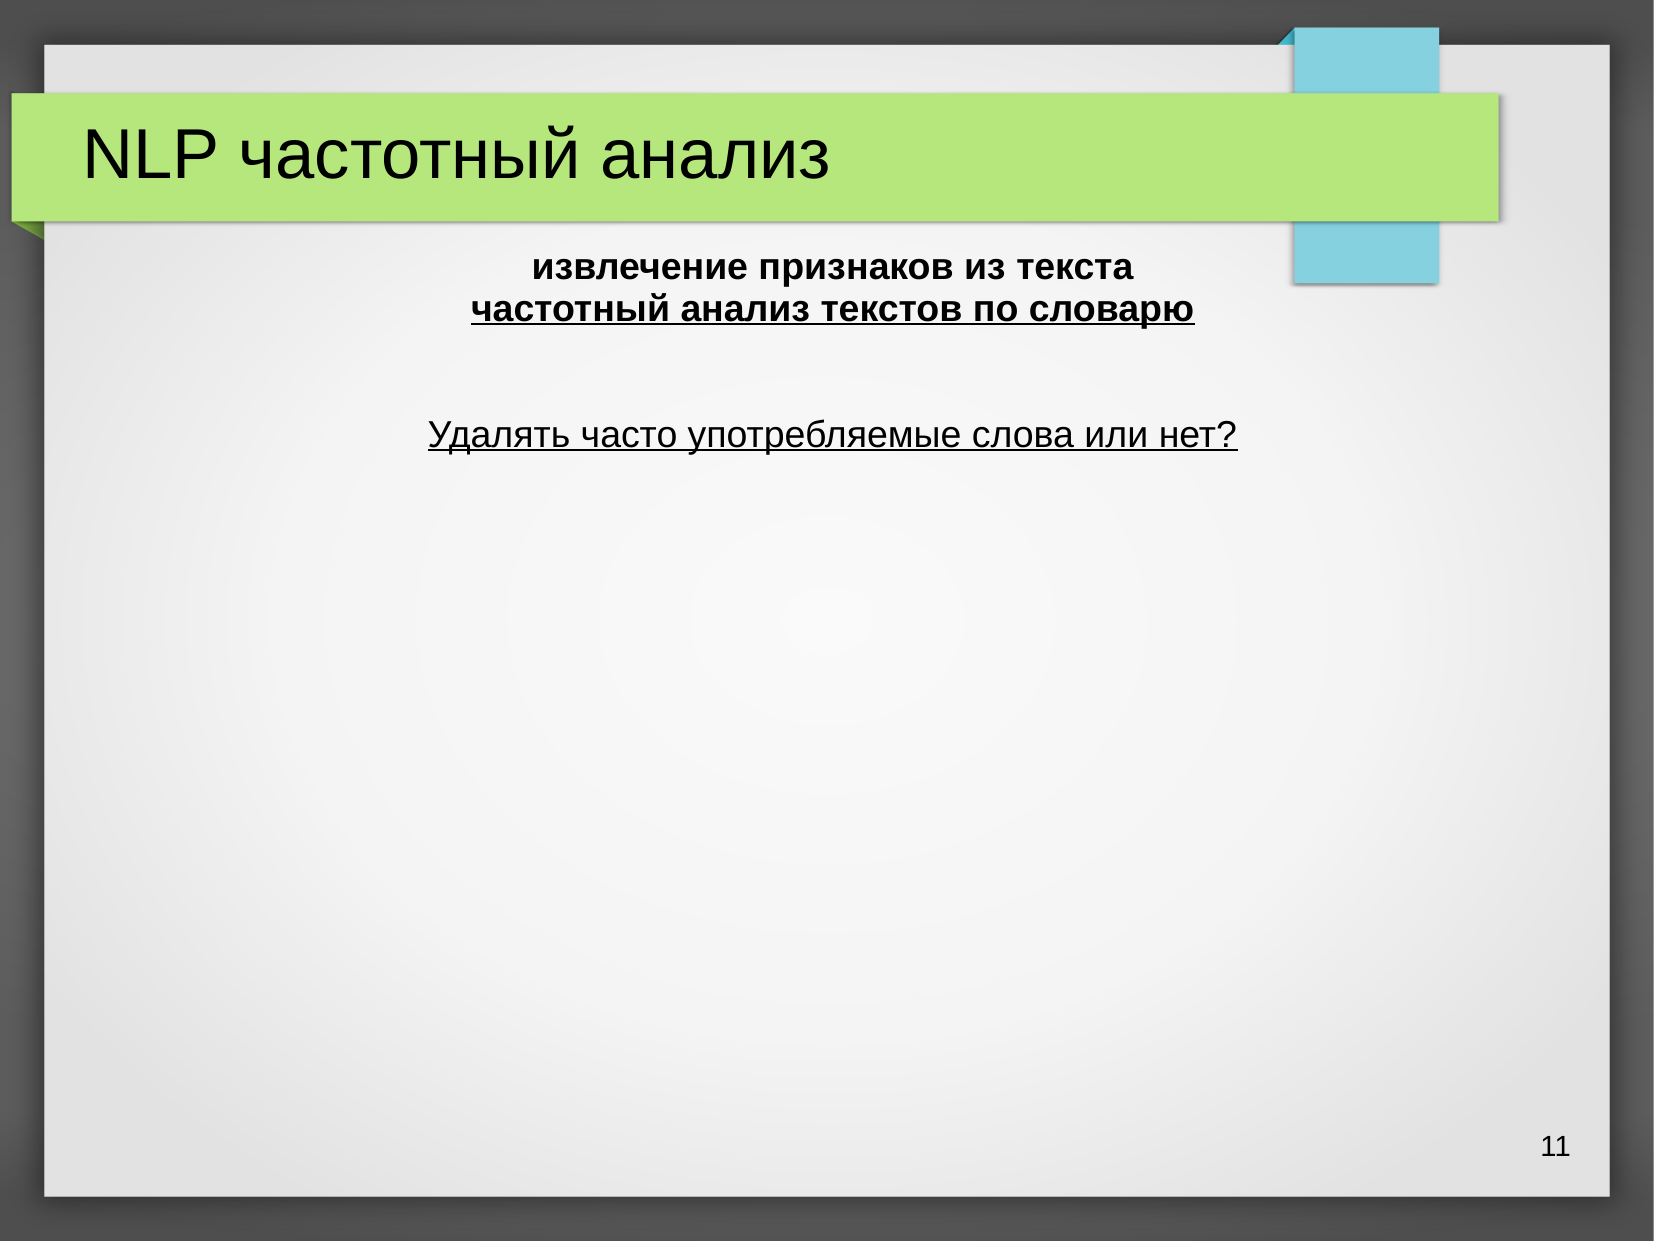

# NLP частотный анализ
извлечение признаков из текста
частотный анализ текстов по словарю
Удалять часто употребляемые слова или нет?
11